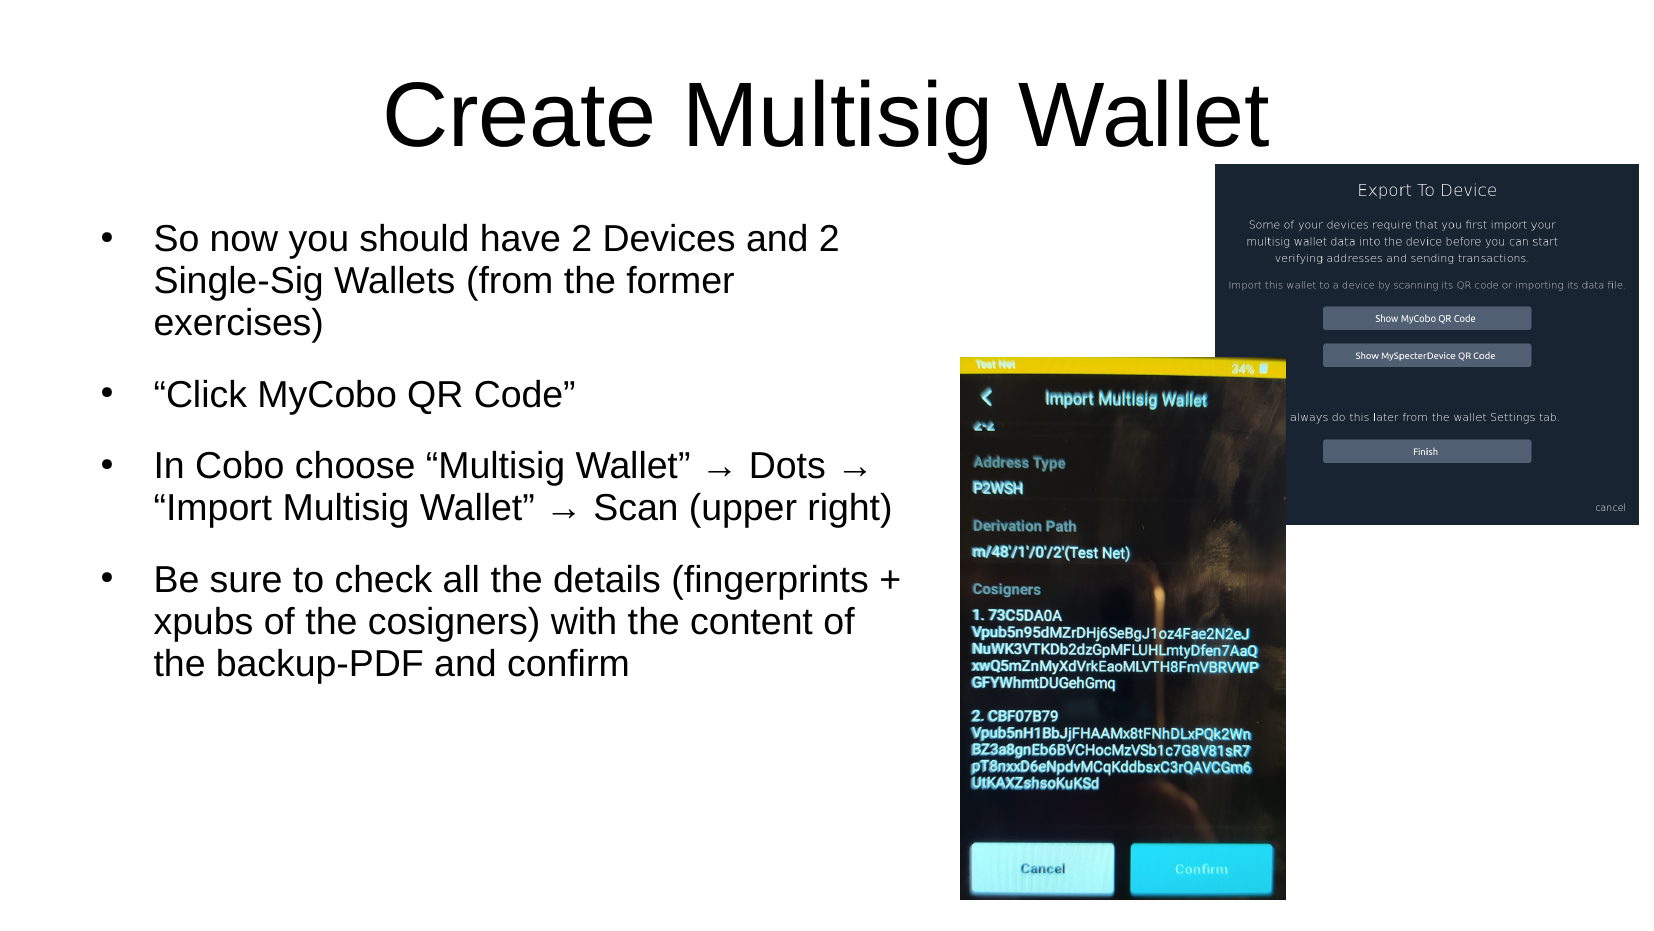

# Create Multisig Wallet
So now you should have 2 Devices and 2 Single-Sig Wallets (from the former exercises)
“Click MyCobo QR Code”
In Cobo choose “Multisig Wallet” → Dots → “Import Multisig Wallet” → Scan (upper right)
Be sure to check all the details (fingerprints + xpubs of the cosigners) with the content of the backup-PDF and confirm